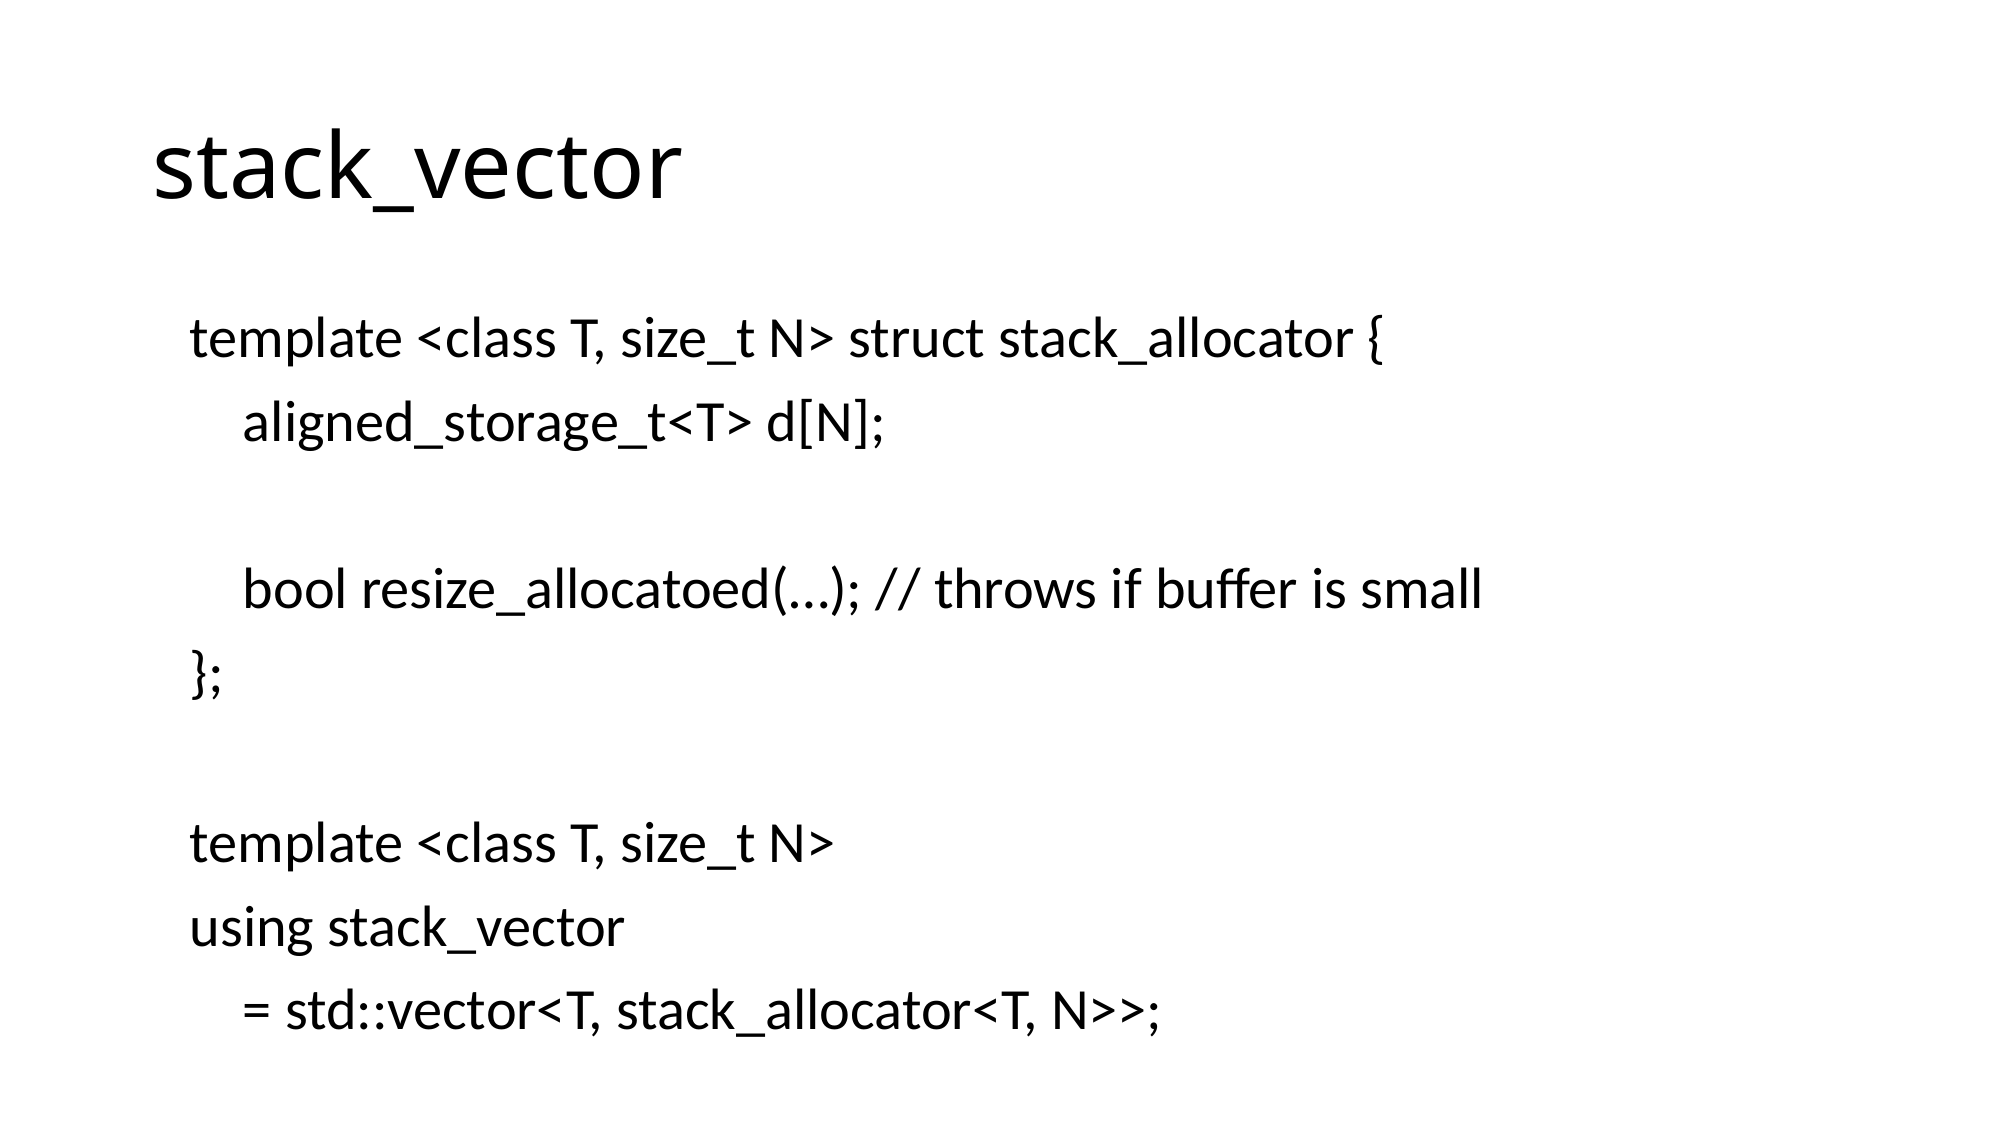

# stack_vector
template <class T, size_t N> struct stack_allocator {
 aligned_storage_t<T> d[N];
 bool resize_allocatoed(…); // throws if buffer is small
};
template <class T, size_t N>
using stack_vector
 = std::vector<T, stack_allocator<T, N>>;